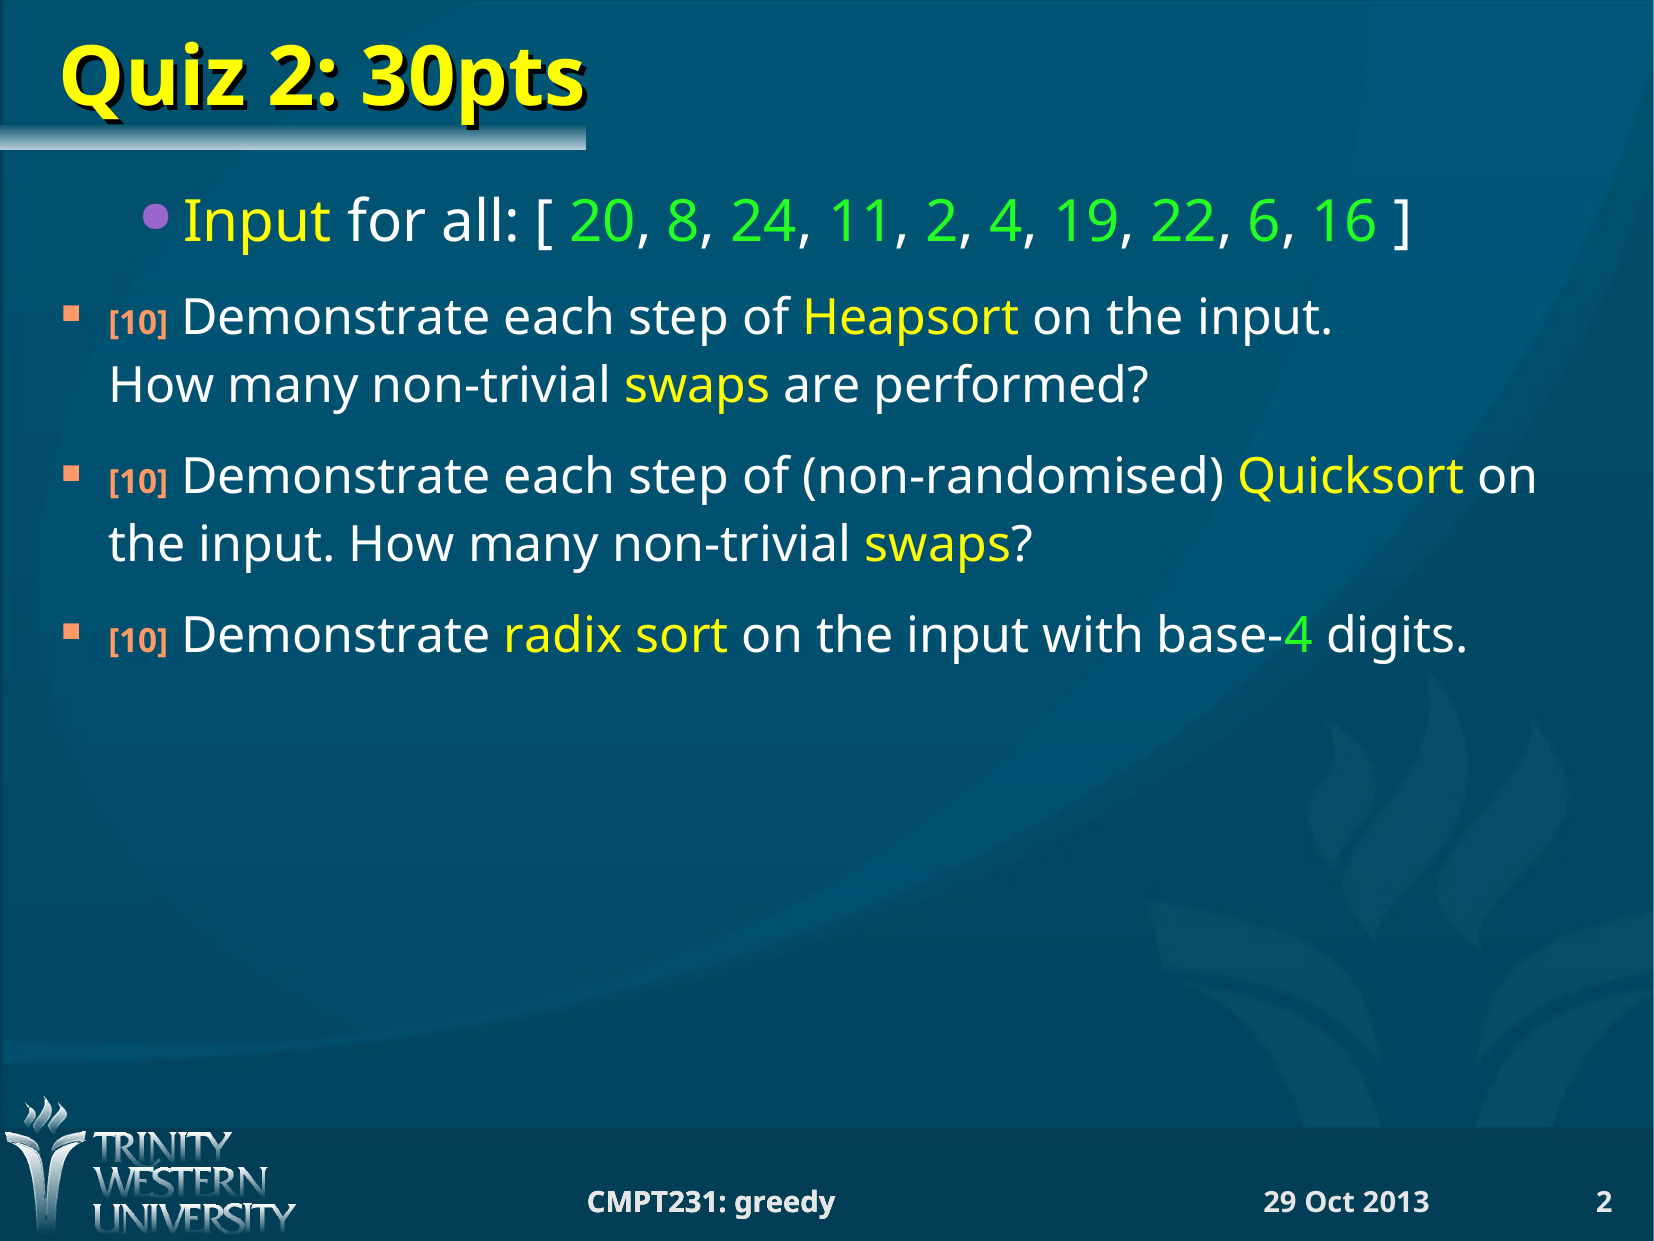

# Quiz 2: 30pts
Input for all: [ 20, 8, 24, 11, 2, 4, 19, 22, 6, 16 ]
[10] Demonstrate each step of Heapsort on the input.
How many non-trivial swaps are performed?
[10] Demonstrate each step of (non-randomised) Quicksort on the input. How many non-trivial swaps?
[10] Demonstrate radix sort on the input with base-4 digits.
CMPT231: greedy
29 Oct 2013
2